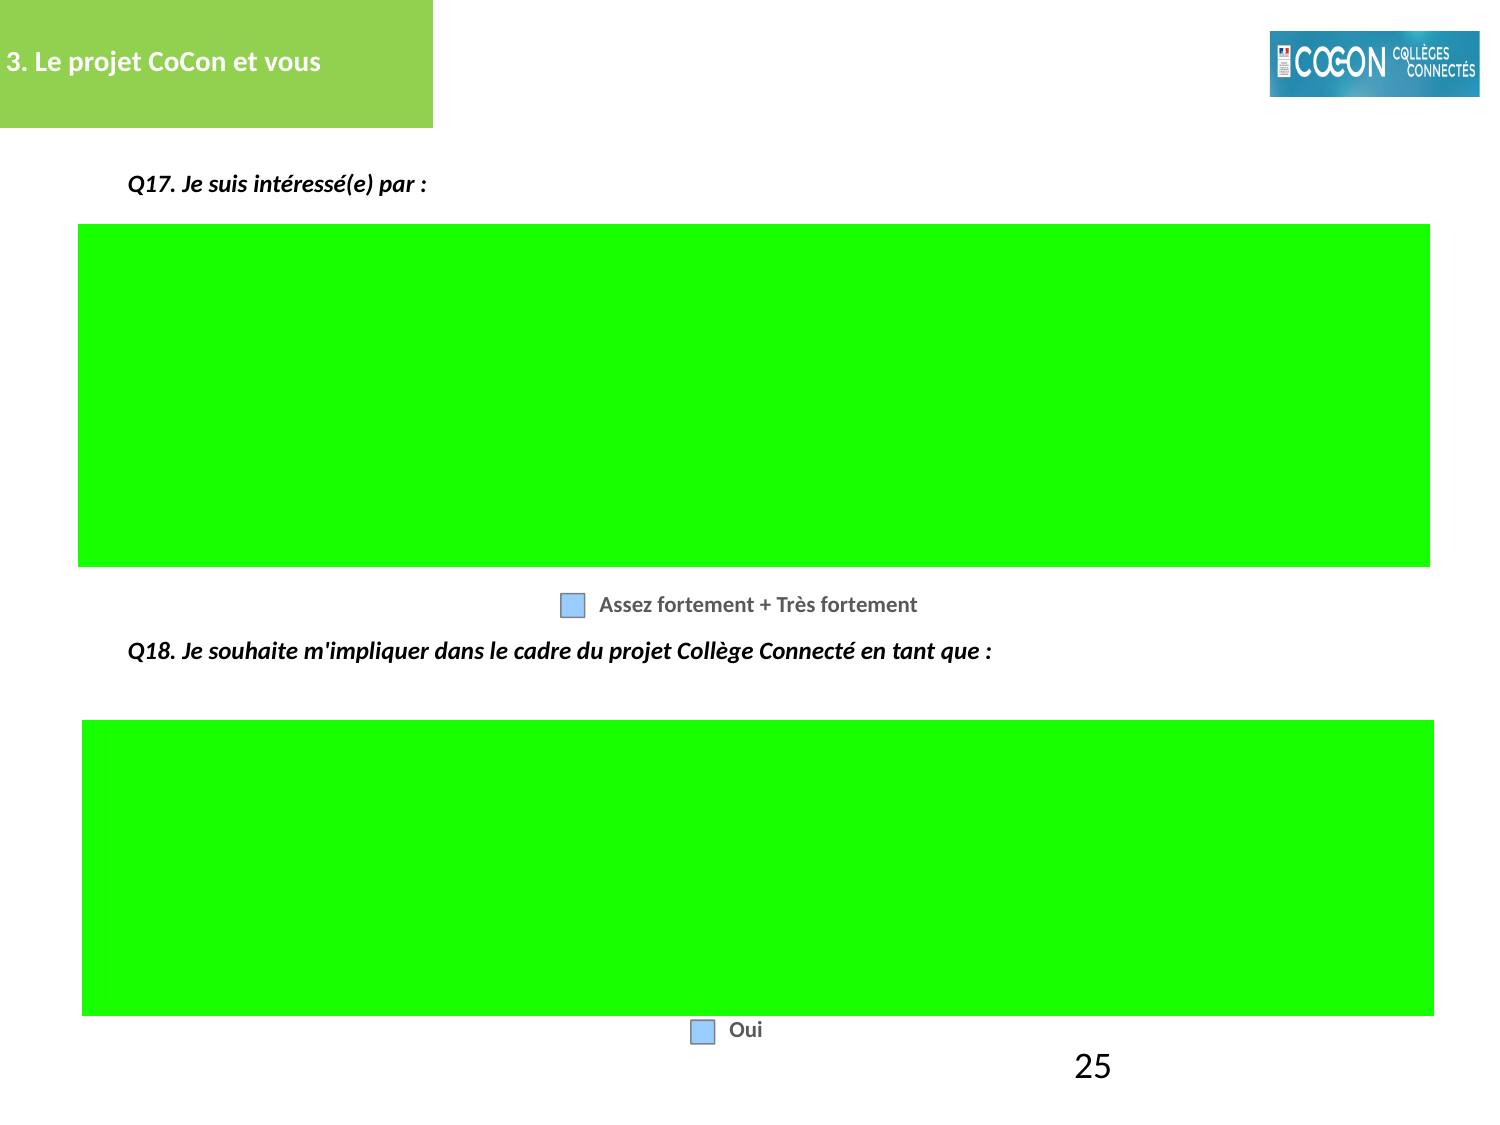

3. Le projet CoCon et vous
Q17. Je suis intéressé(e) par :
Assez fortement + Très fortement
Q18. Je souhaite m'impliquer dans le cadre du projet Collège Connecté en tant que :
Oui